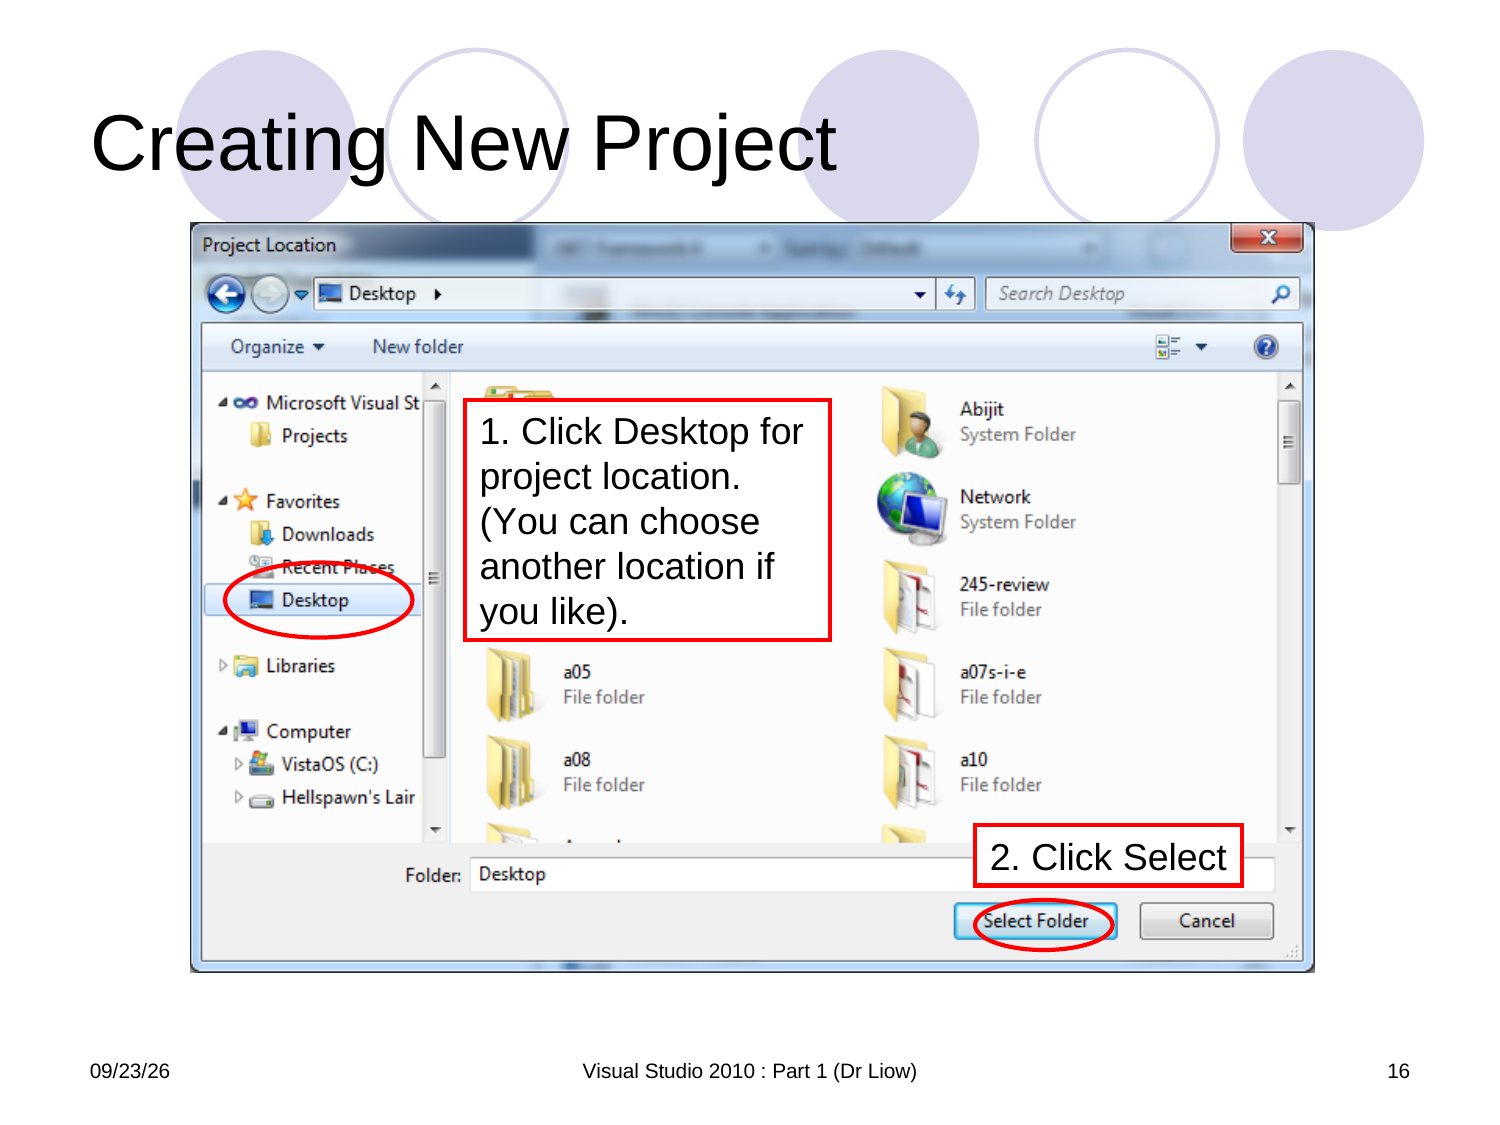

# Creating New Project
1. Click Desktop for
project location.
(You can choose
another location if
you like).
2. Click Select
Visual Studio 2010 : Part 1 (Dr Liow)